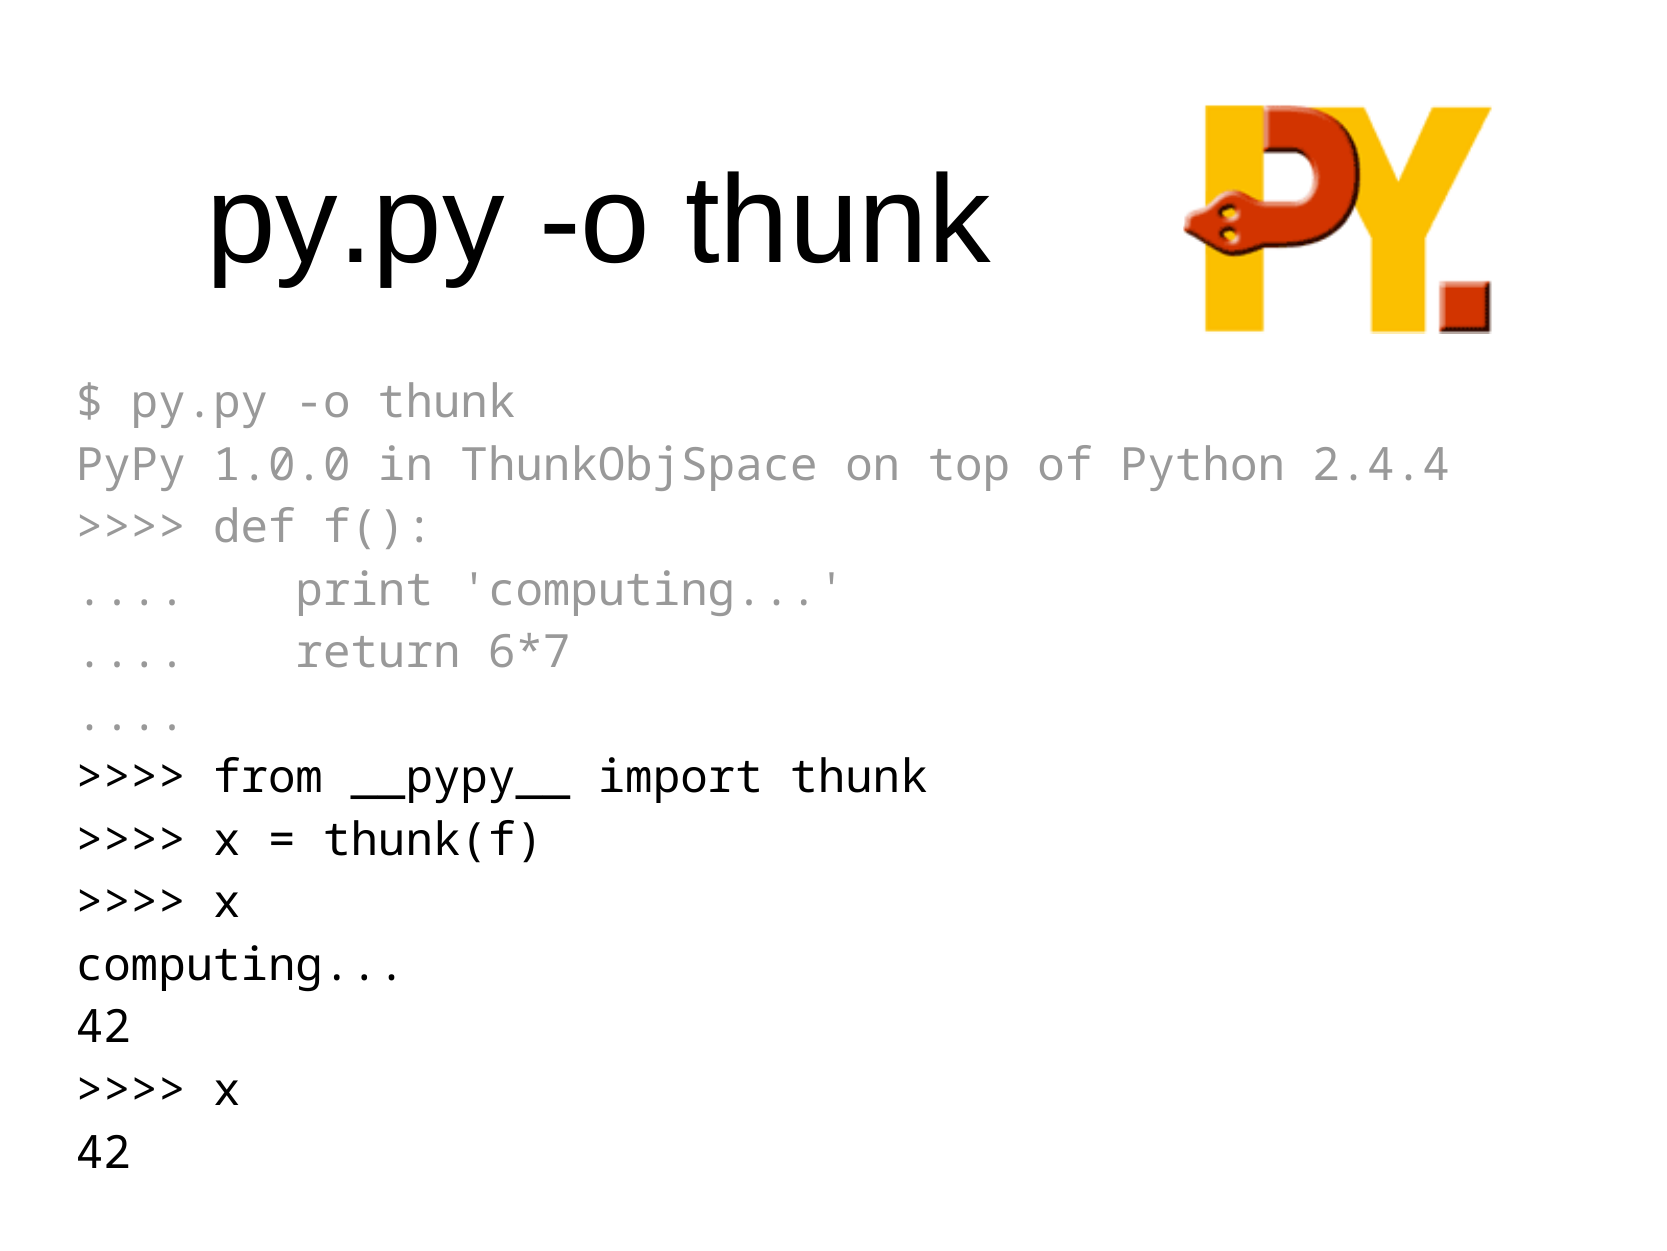

# py.py -o thunk
$ py.py -o thunk
PyPy 1.0.0 in ThunkObjSpace on top of Python 2.4.4
>>>> def f():
.... print 'computing...'
.... return 6*7
....
>>>> from __pypy__ import thunk
>>>> x = thunk(f)
>>>> x
computing...
42
>>>> x
42